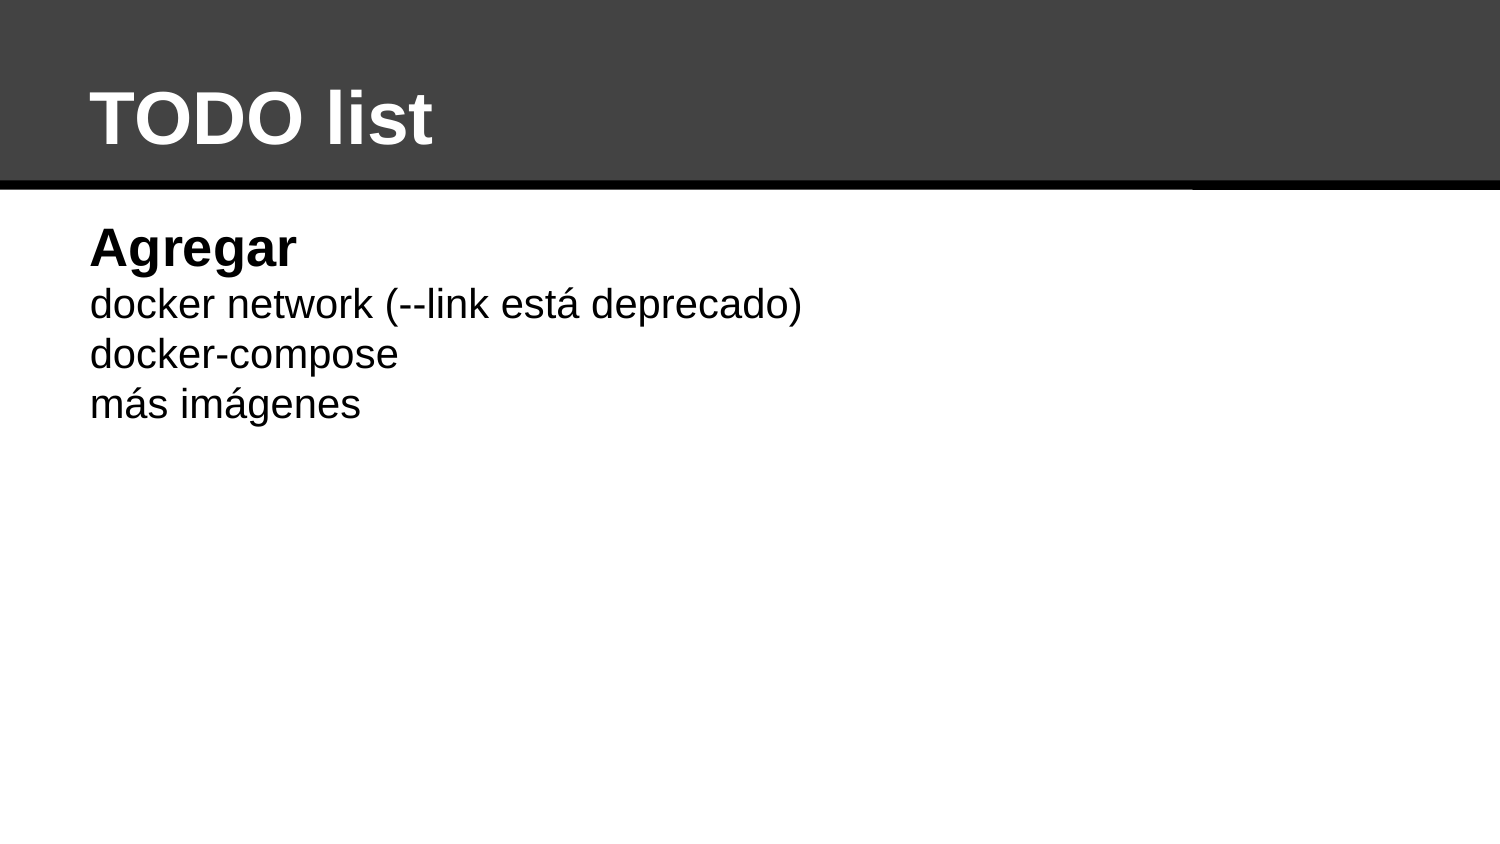

TODO list
Agregar
docker network (--link está deprecado)
docker-compose
más imágenes